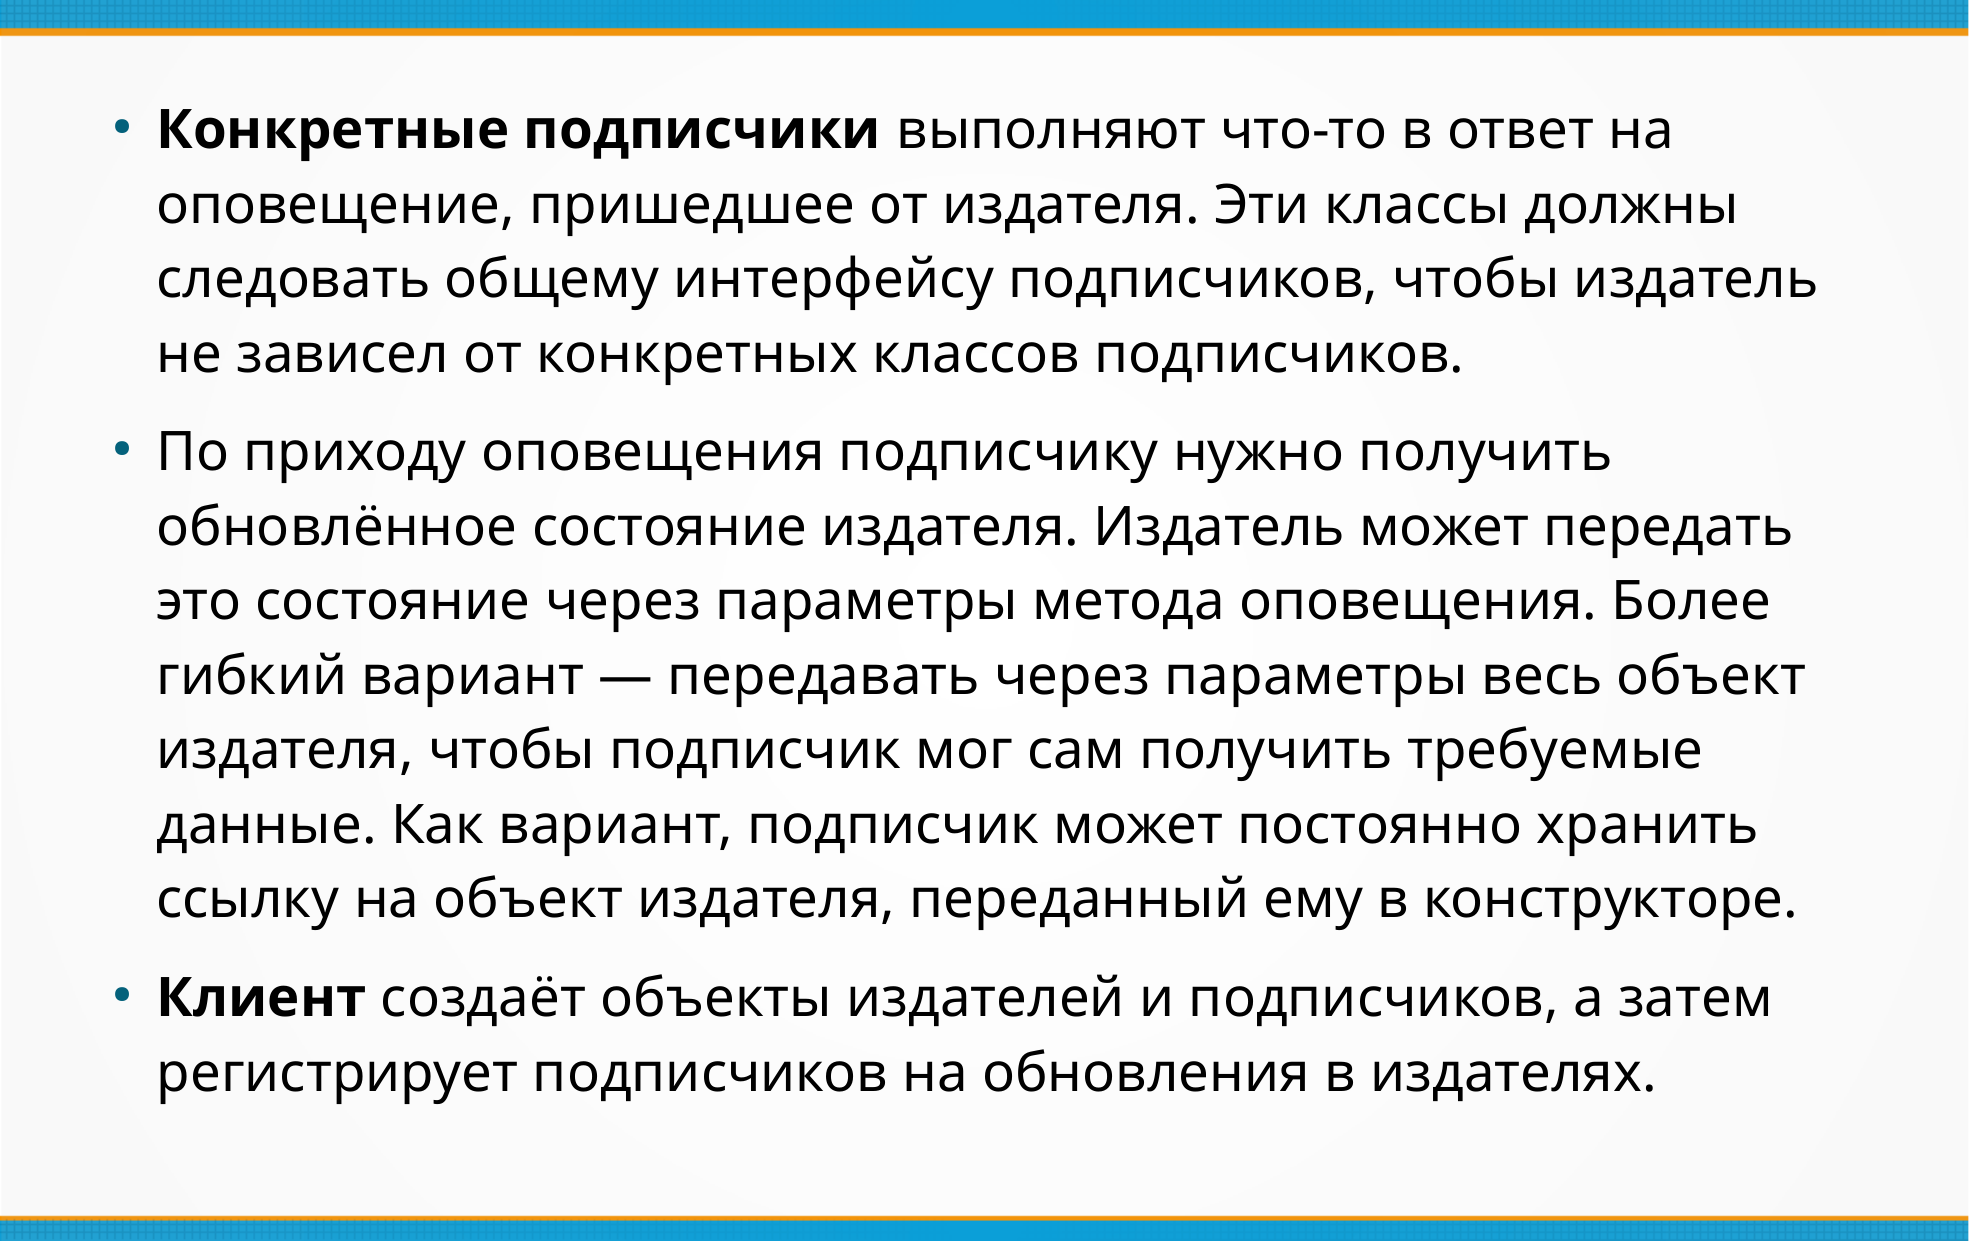

# Конкретные подписчики выполняют что-то в ответ на оповещение, пришедшее от издателя. Эти классы должны следовать общему интерфейсу подписчиков, чтобы издатель не зависел от конкретных классов подписчиков.
По приходу оповещения подписчику нужно получить обновлённое состояние издателя. Издатель может передать это состояние через параметры метода оповещения. Более гибкий вариант — передавать через параметры весь объект издателя, чтобы подписчик мог сам получить требуемые данные. Как вариант, подписчик может постоянно хранить ссылку на объект издателя, переданный ему в конструкторе.
Клиент создаёт объекты издателей и подписчиков, а затем регистрирует подписчиков на обновления в издателях.